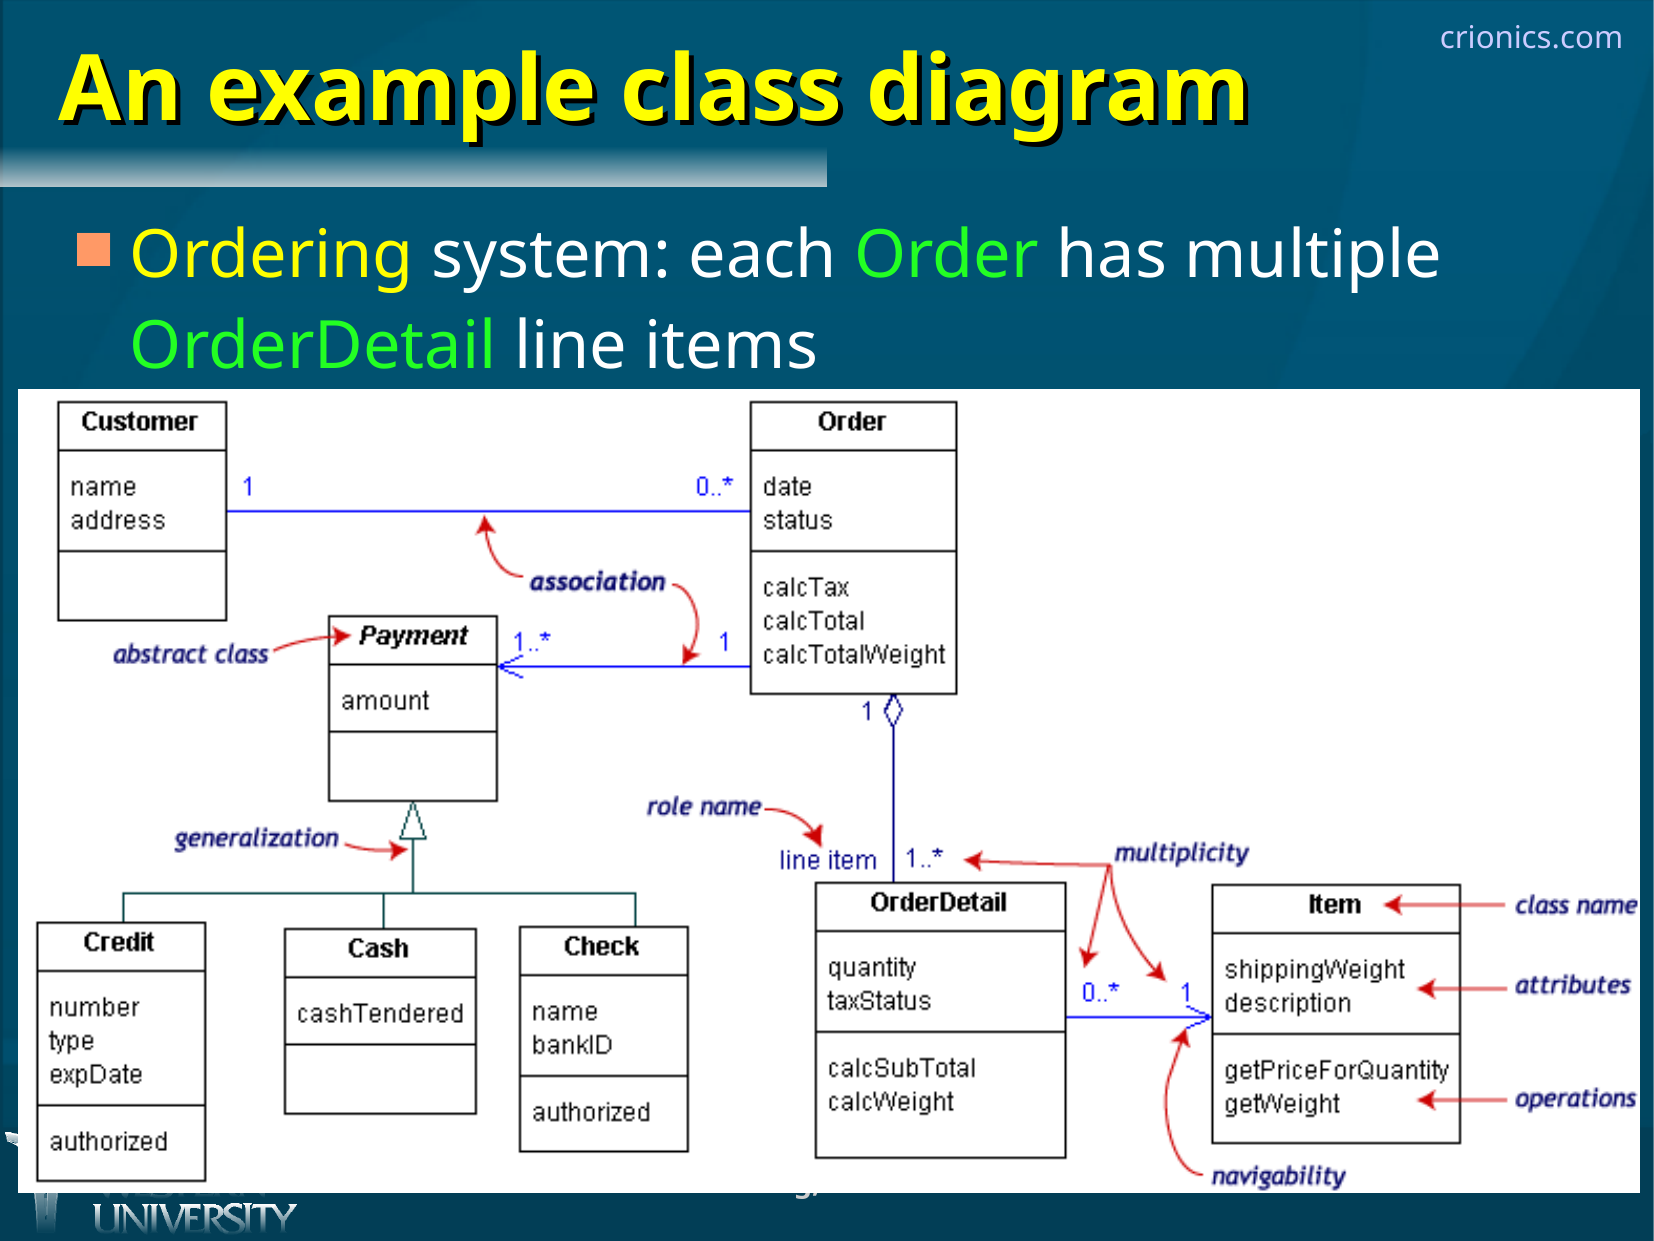

crionics.com
# An example class diagram
Ordering system: each Order has multiple OrderDetail line items
CMPT166: class diag, use-case
17 Feb 2011
8